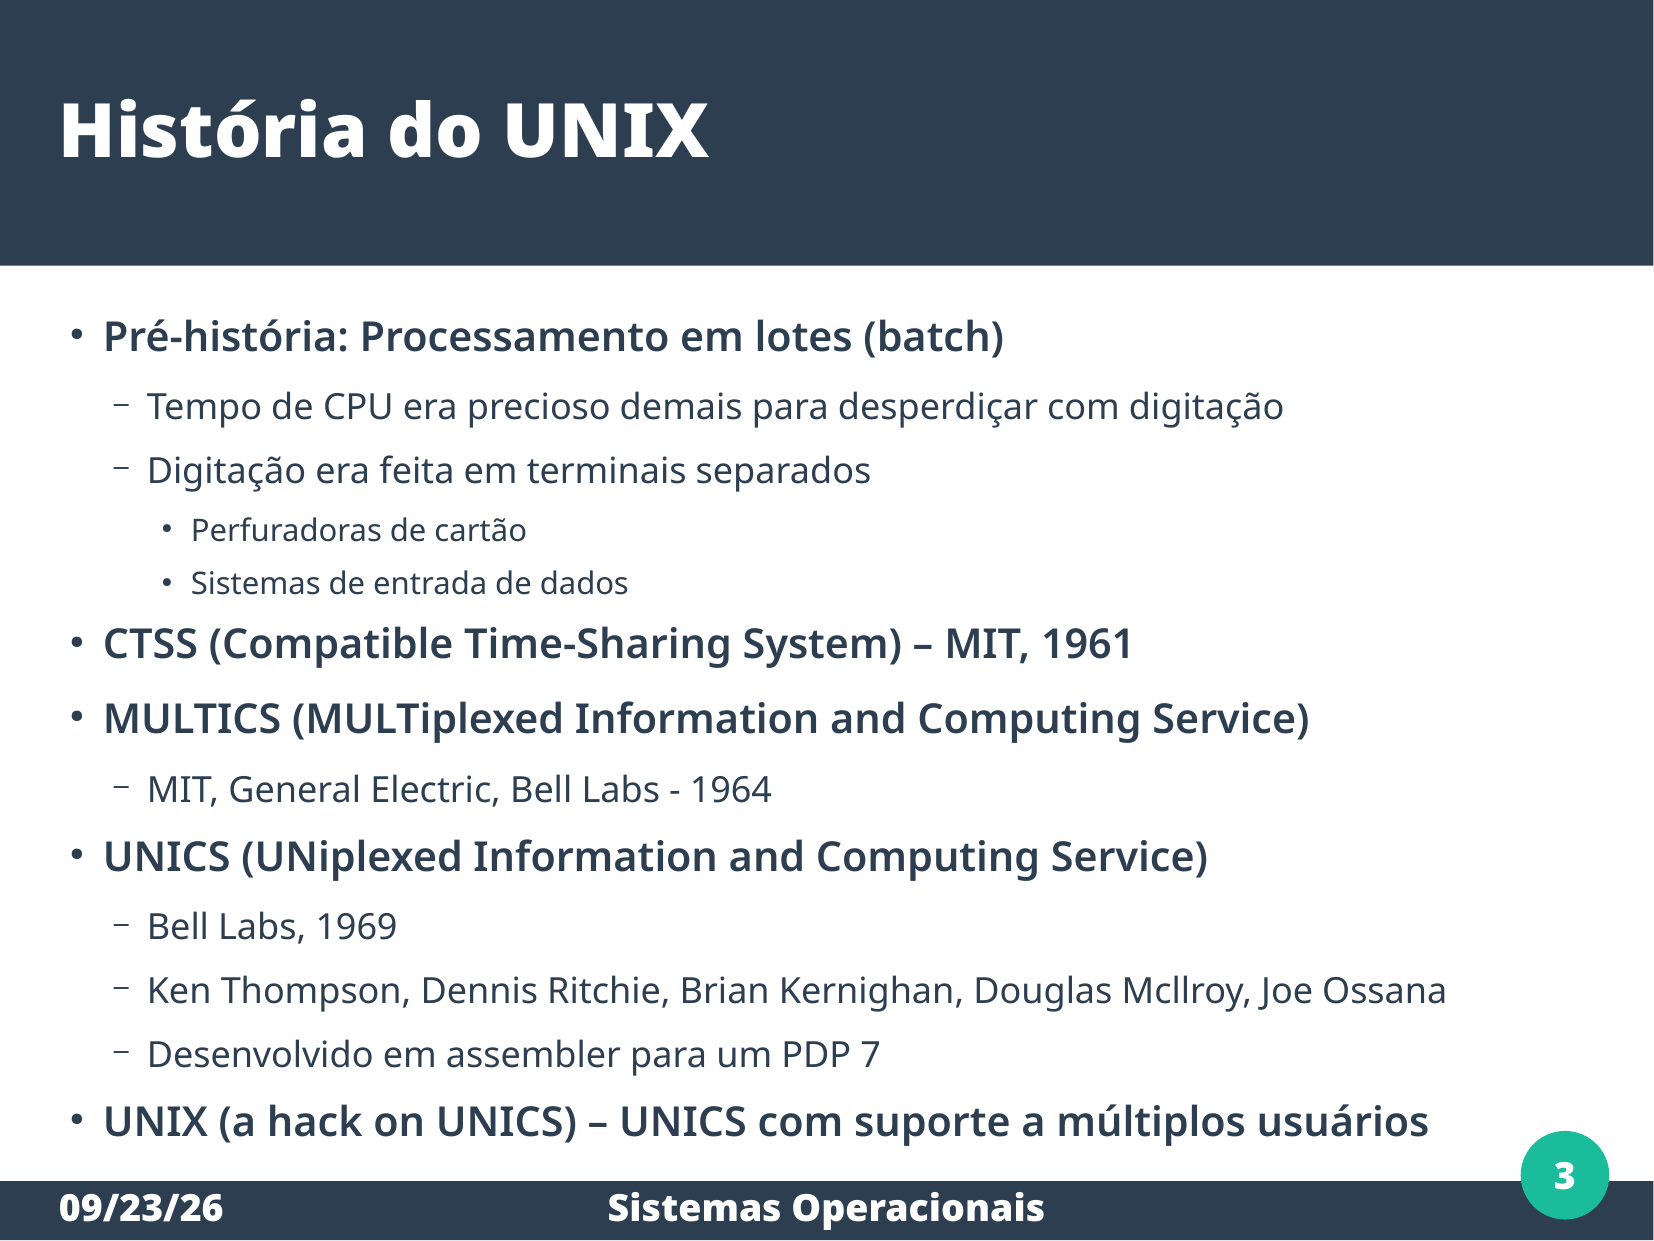

História do UNIX
# Pré-história: Processamento em lotes (batch)
Tempo de CPU era precioso demais para desperdiçar com digitação
Digitação era feita em terminais separados
Perfuradoras de cartão
Sistemas de entrada de dados
CTSS (Compatible Time-Sharing System) – MIT, 1961
MULTICS (MULTiplexed Information and Computing Service)
MIT, General Electric, Bell Labs - 1964
UNICS (UNiplexed Information and Computing Service)
Bell Labs, 1969
Ken Thompson, Dennis Ritchie, Brian Kernighan, Douglas Mcllroy, Joe Ossana
Desenvolvido em assembler para um PDP 7
UNIX (a hack on UNICS) – UNICS com suporte a múltiplos usuários
3
Sistemas Operacionais